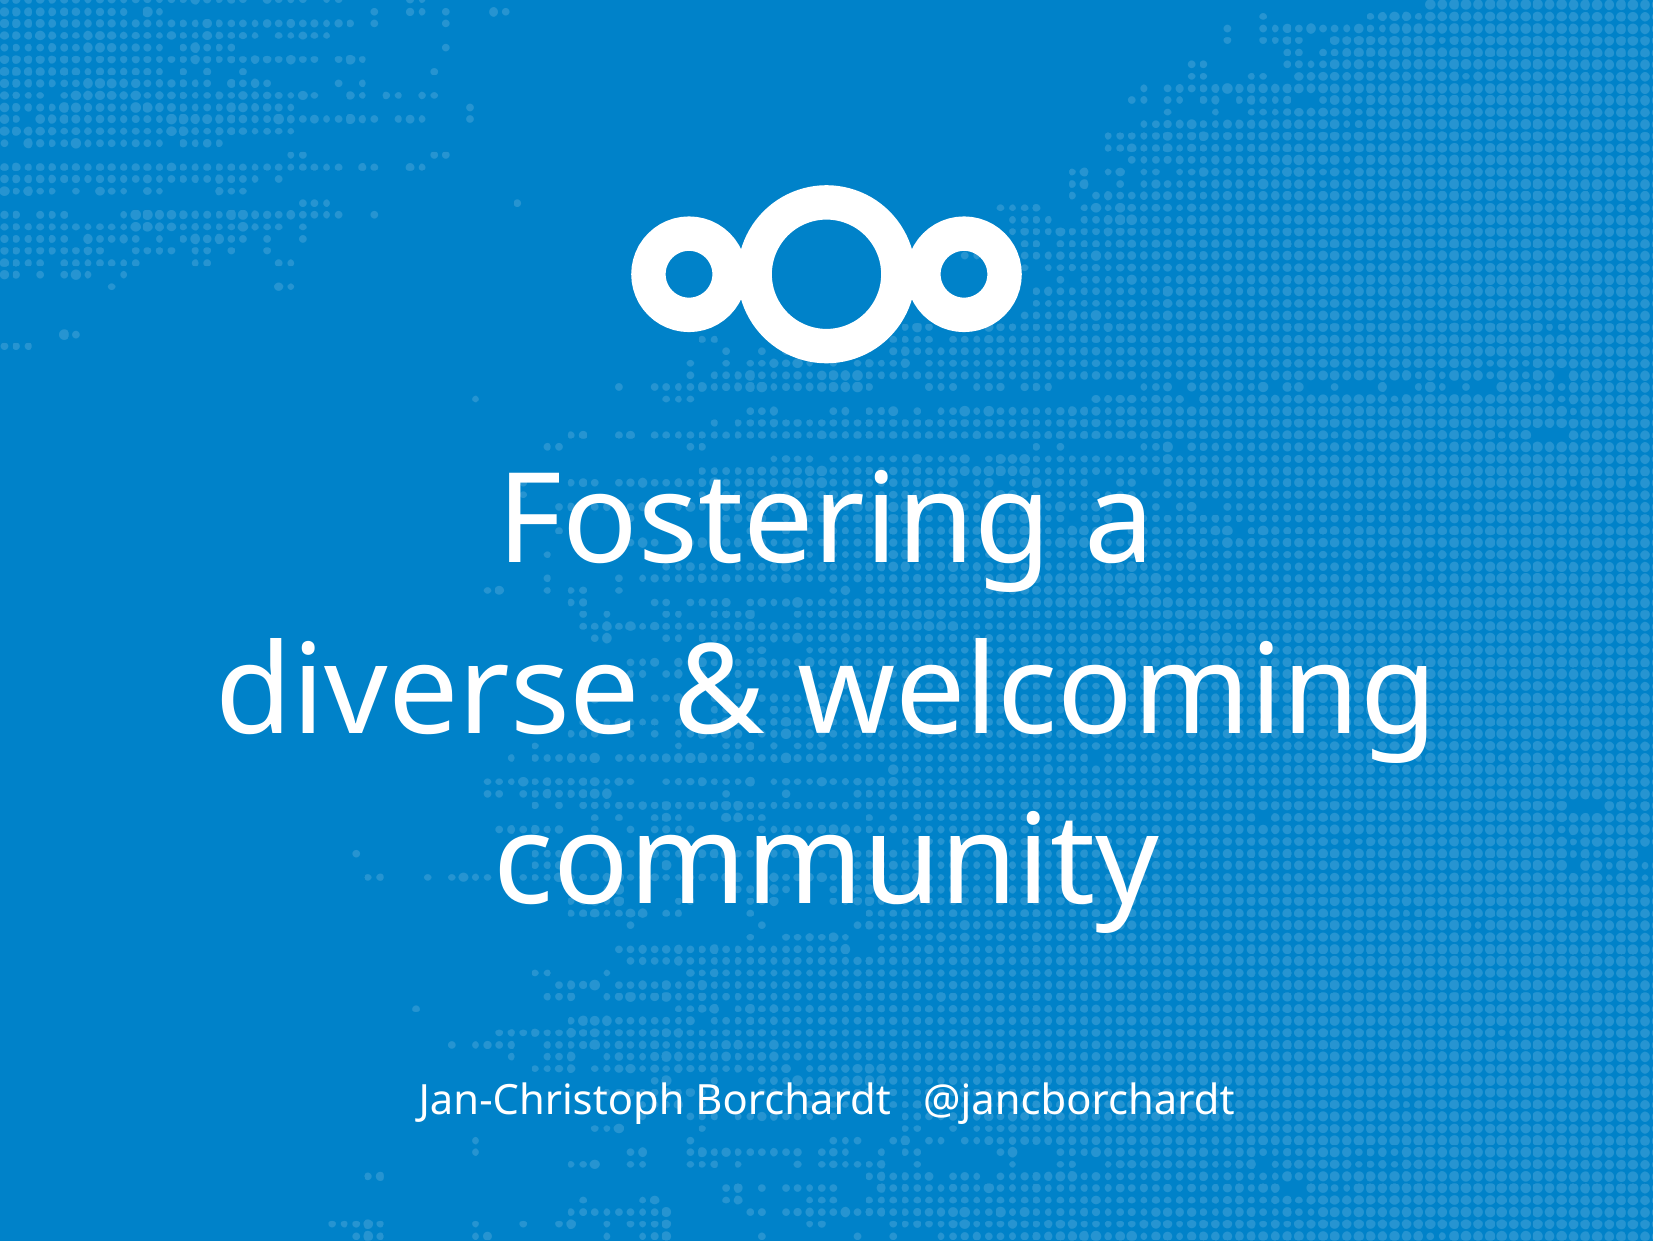

# Fostering a diverse & welcoming community
Jan-Christoph Borchardt @jancborchardt